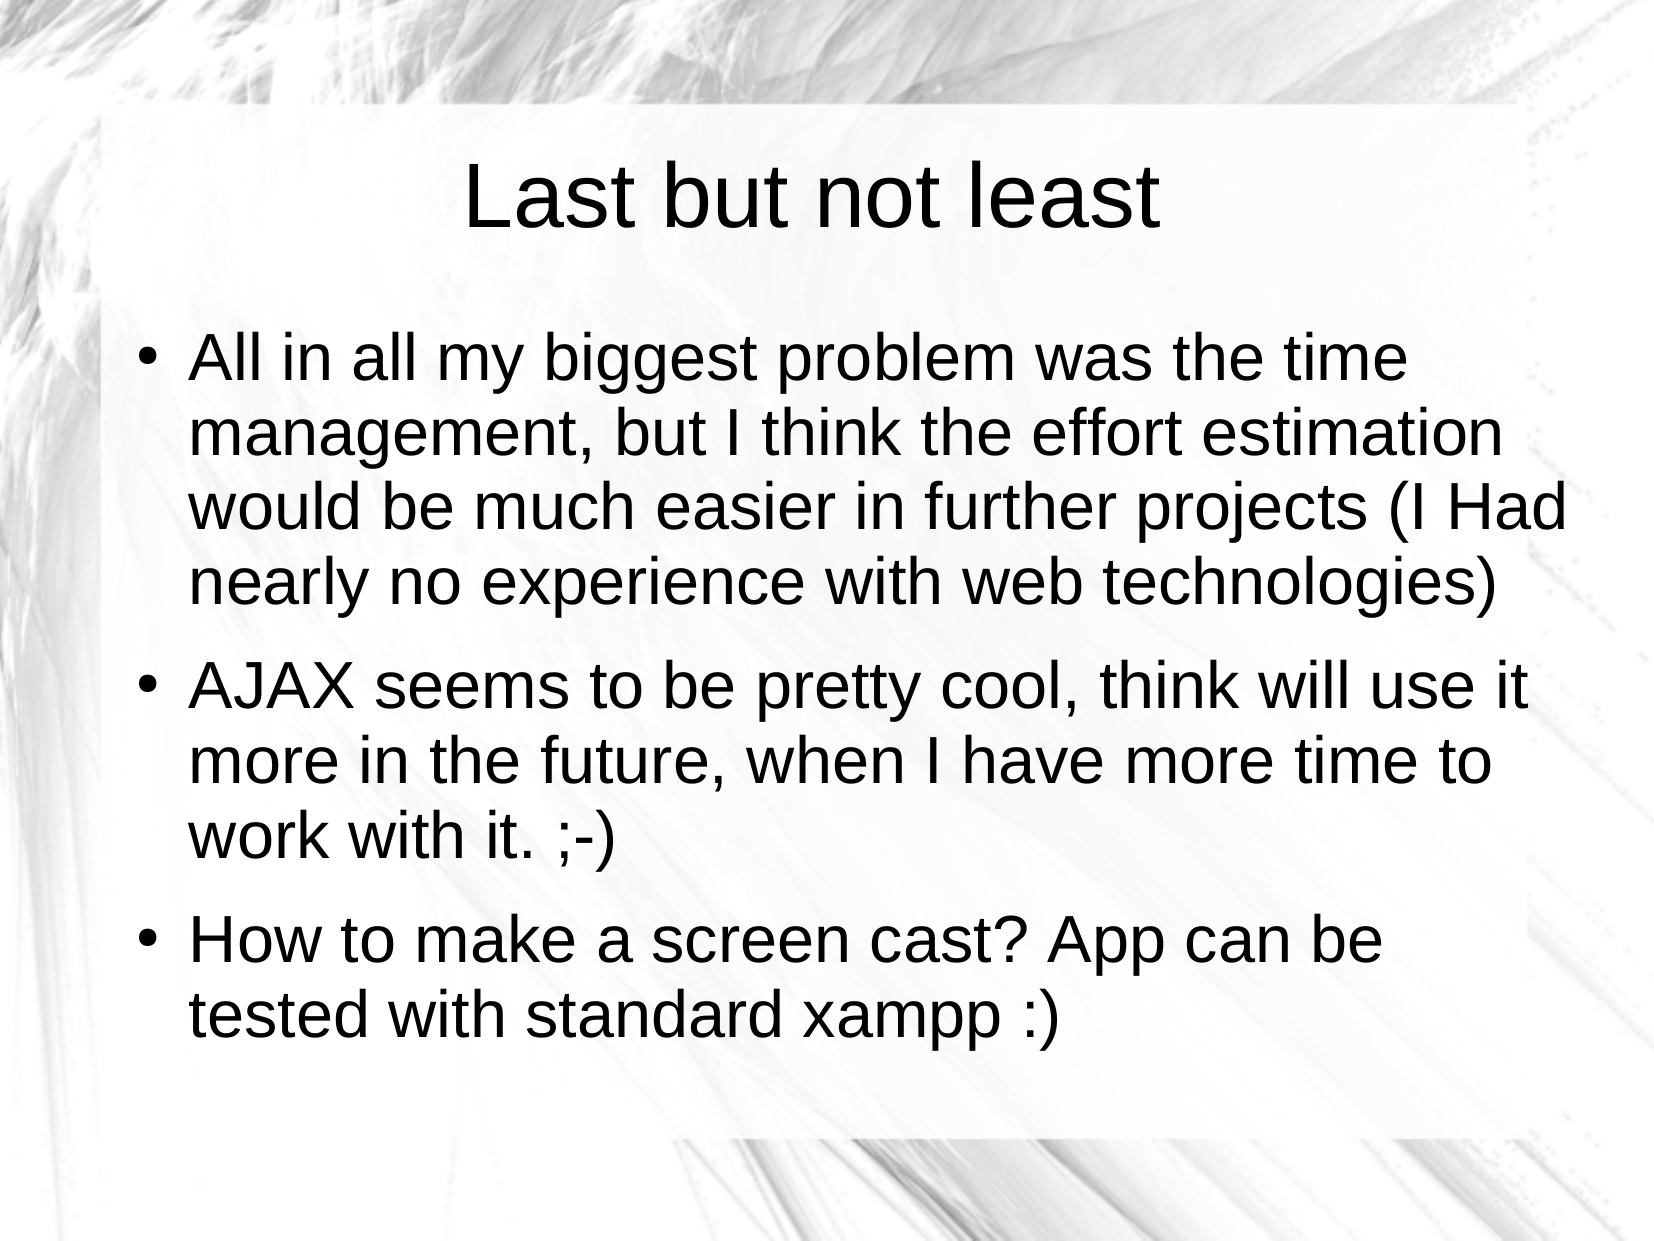

# Last but not least
All in all my biggest problem was the time management, but I think the effort estimation would be much easier in further projects (I Had nearly no experience with web technologies)
AJAX seems to be pretty cool, think will use it more in the future, when I have more time to work with it. ;-)
How to make a screen cast? App can be tested with standard xampp :)